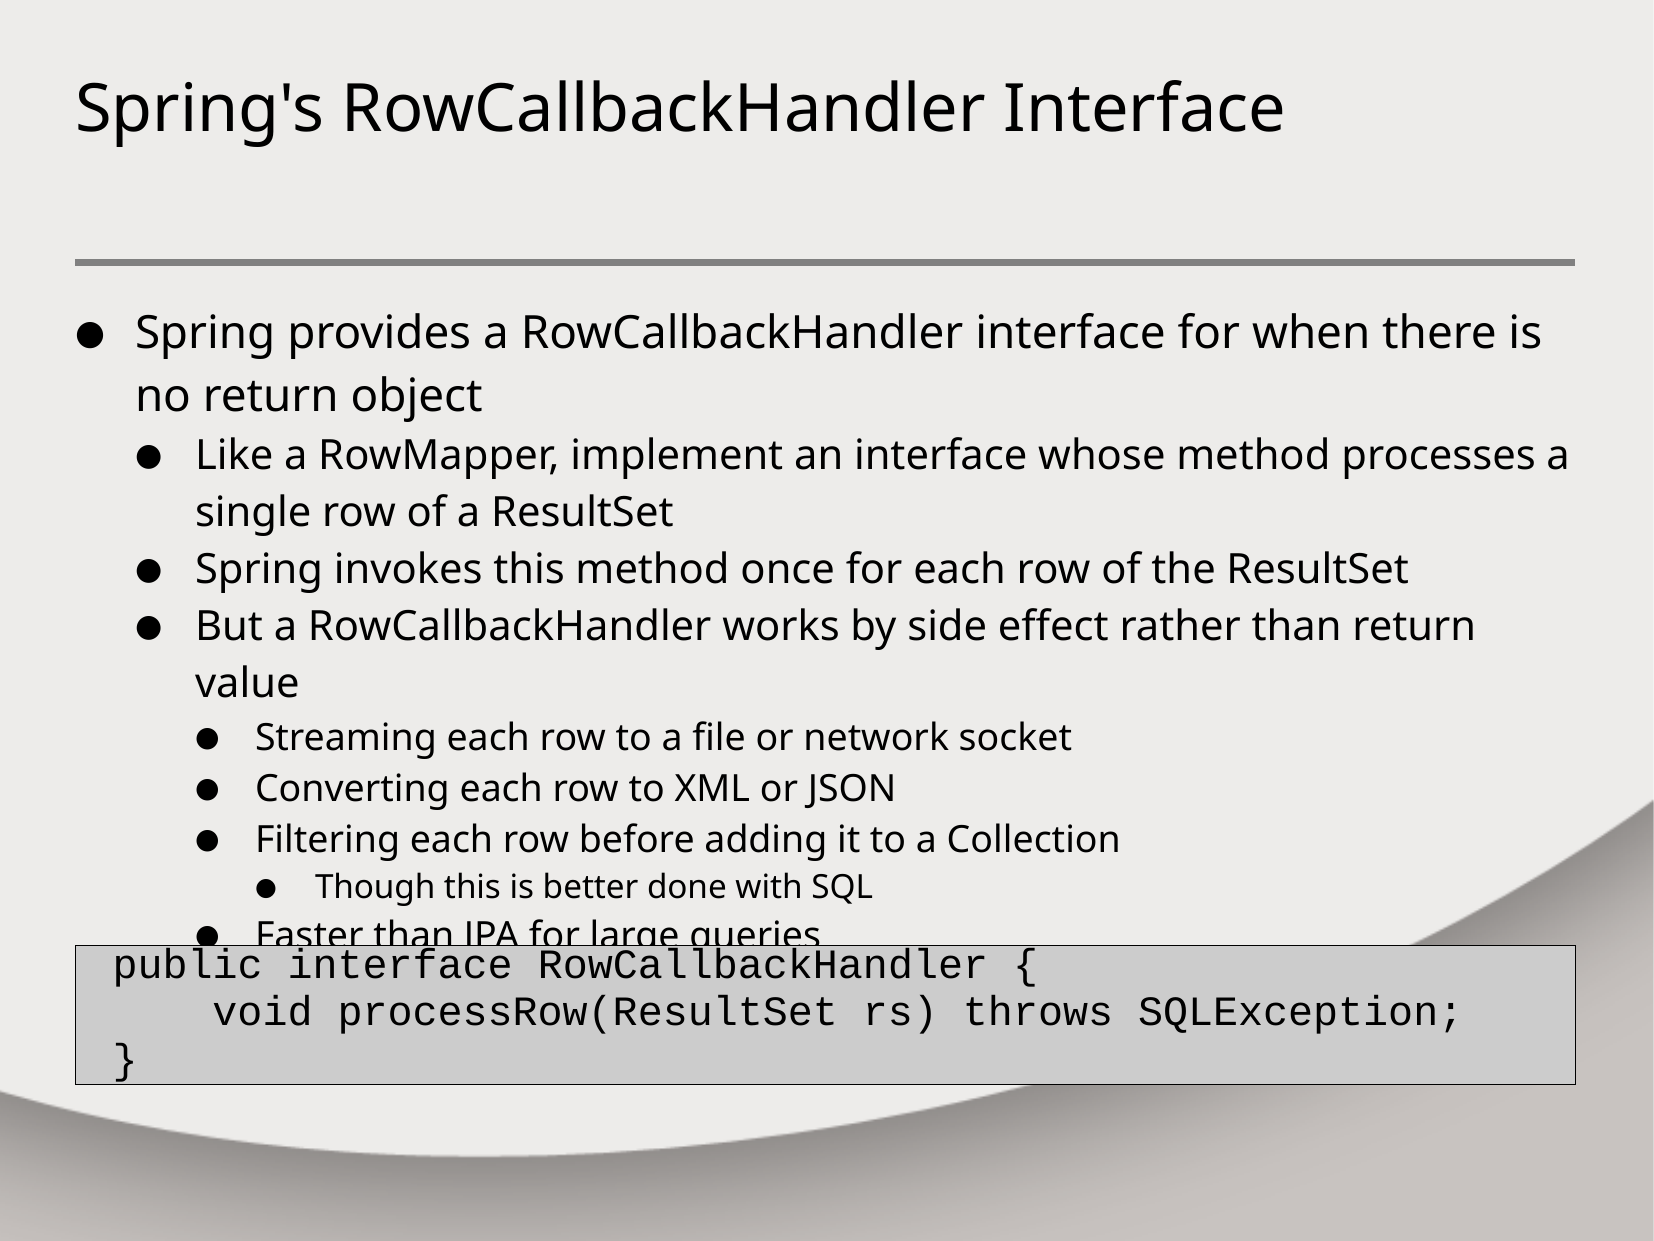

# Spring's RowCallbackHandler Interface
Spring provides a RowCallbackHandler interface for when there is no return object
Like a RowMapper, implement an interface whose method processes a single row of a ResultSet
Spring invokes this method once for each row of the ResultSet
But a RowCallbackHandler works by side effect rather than return value
Streaming each row to a file or network socket
Converting each row to XML or JSON
Filtering each row before adding it to a Collection
Though this is better done with SQL
Faster than JPA for large queries
By avoiding the overhead of ResultSet → Object conversion
public interface RowCallbackHandler {
 void processRow(ResultSet rs) throws SQLException;
}